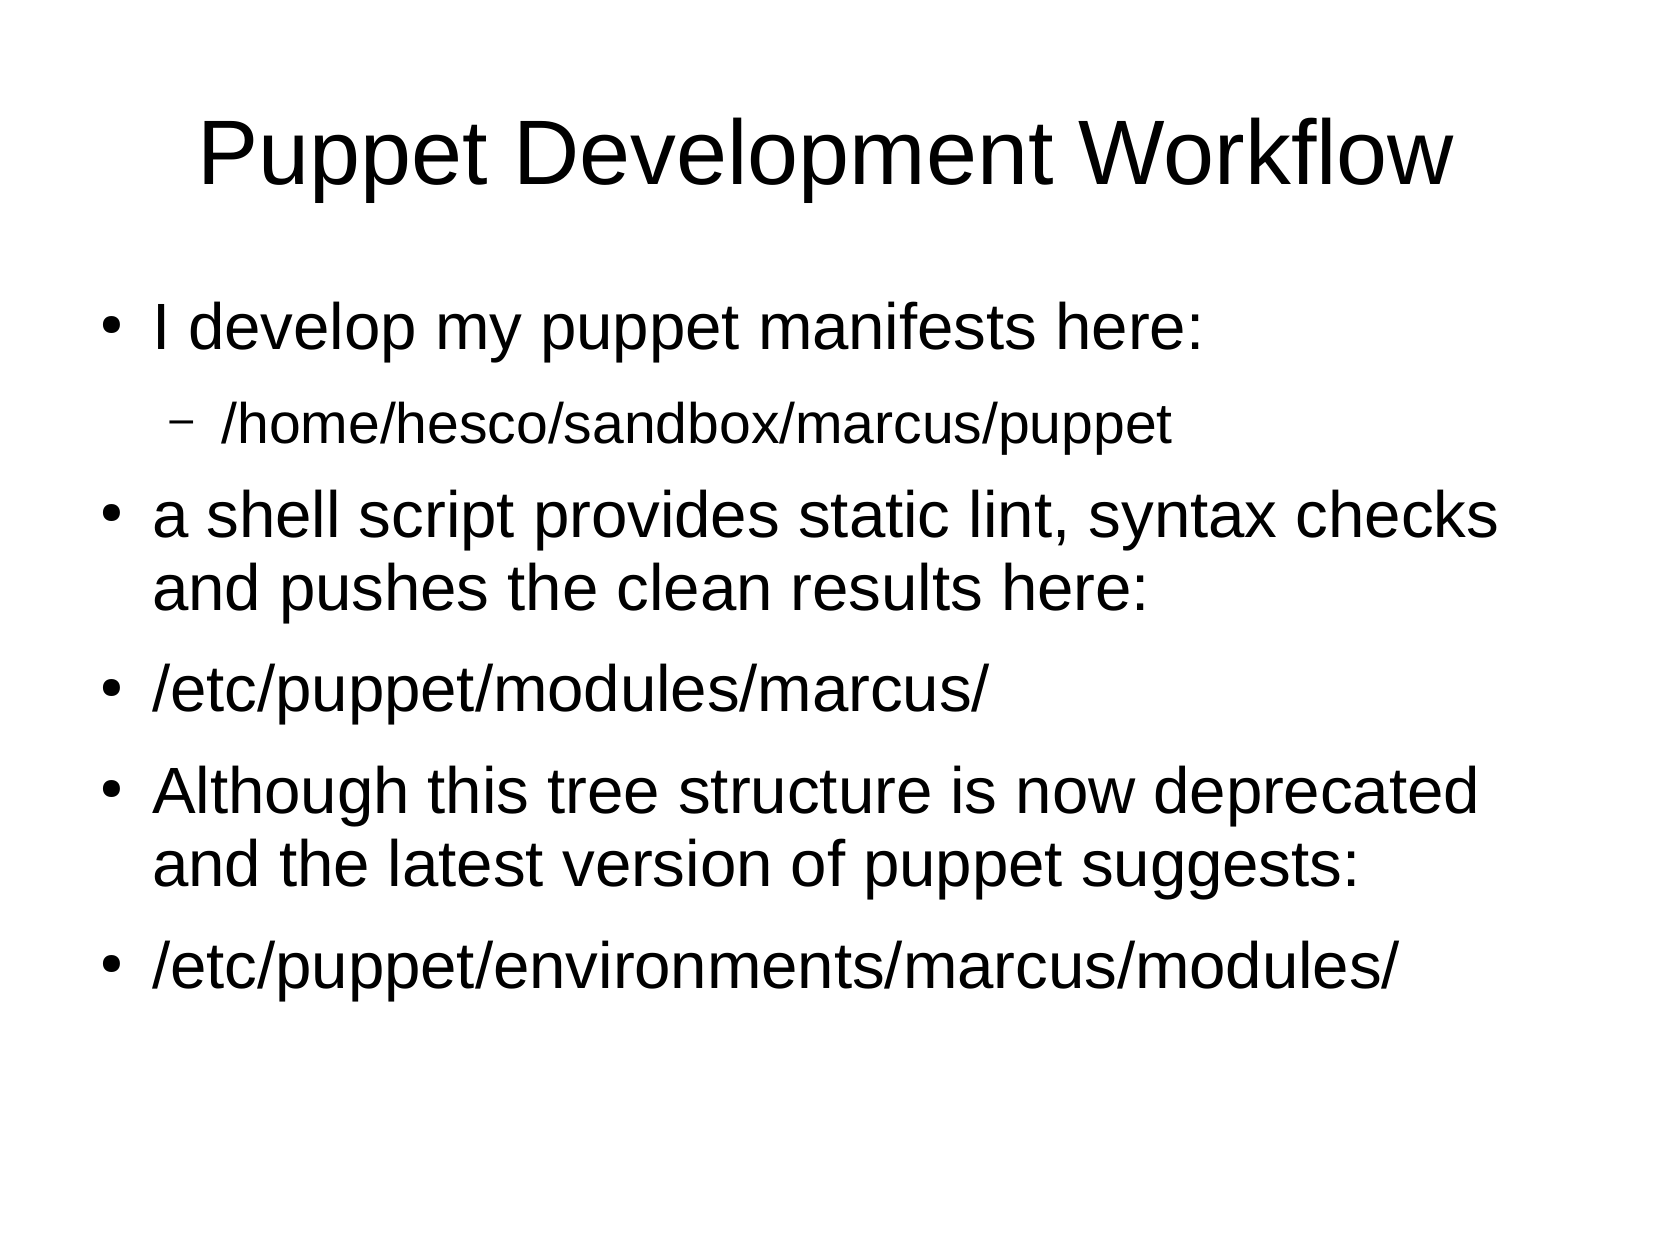

# Puppet Development Workflow
I develop my puppet manifests here:
/home/hesco/sandbox/marcus/puppet
a shell script provides static lint, syntax checks and pushes the clean results here:
/etc/puppet/modules/marcus/
Although this tree structure is now deprecated and the latest version of puppet suggests:
/etc/puppet/environments/marcus/modules/